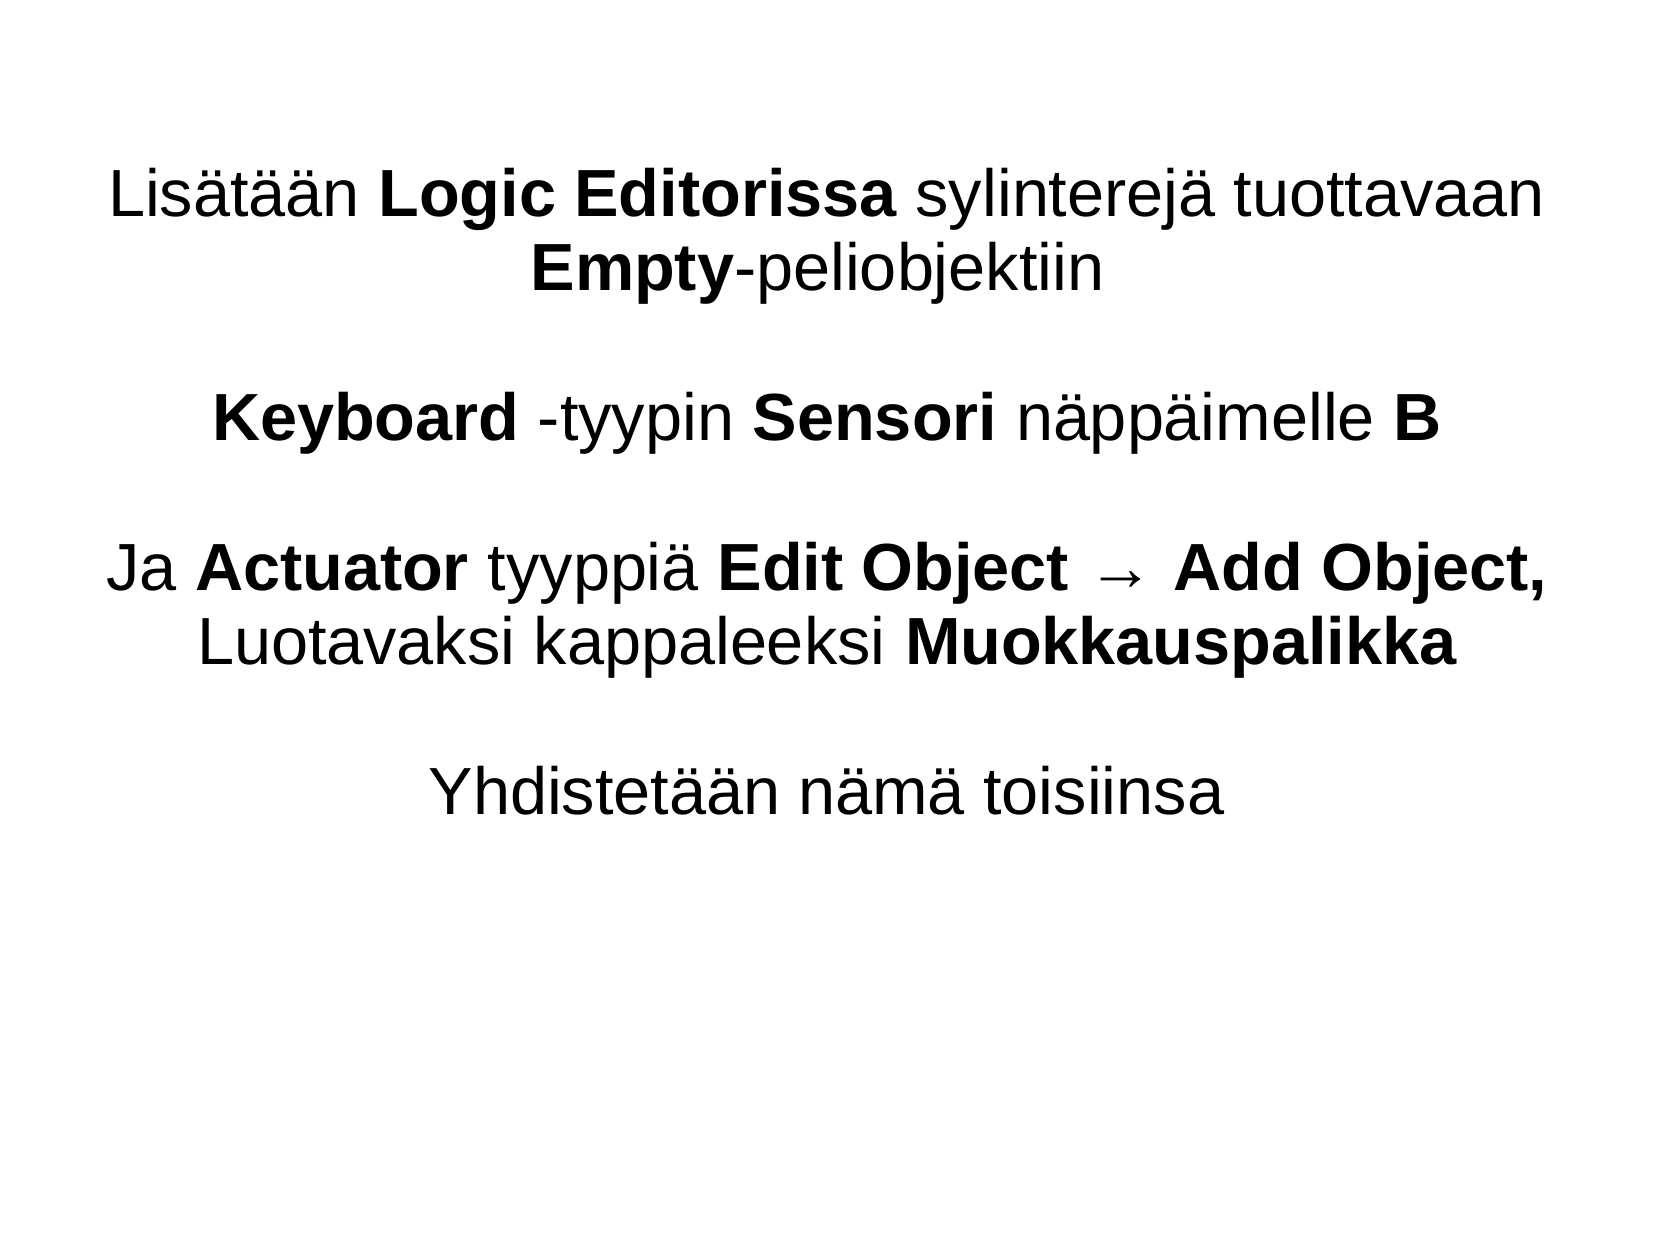

# Lisätään Logic Editorissa sylinterejä tuottavaan Empty-peliobjektiin
Keyboard -tyypin Sensori näppäimelle B
Ja Actuator tyyppiä Edit Object → Add Object,
Luotavaksi kappaleeksi Muokkauspalikka
Yhdistetään nämä toisiinsa